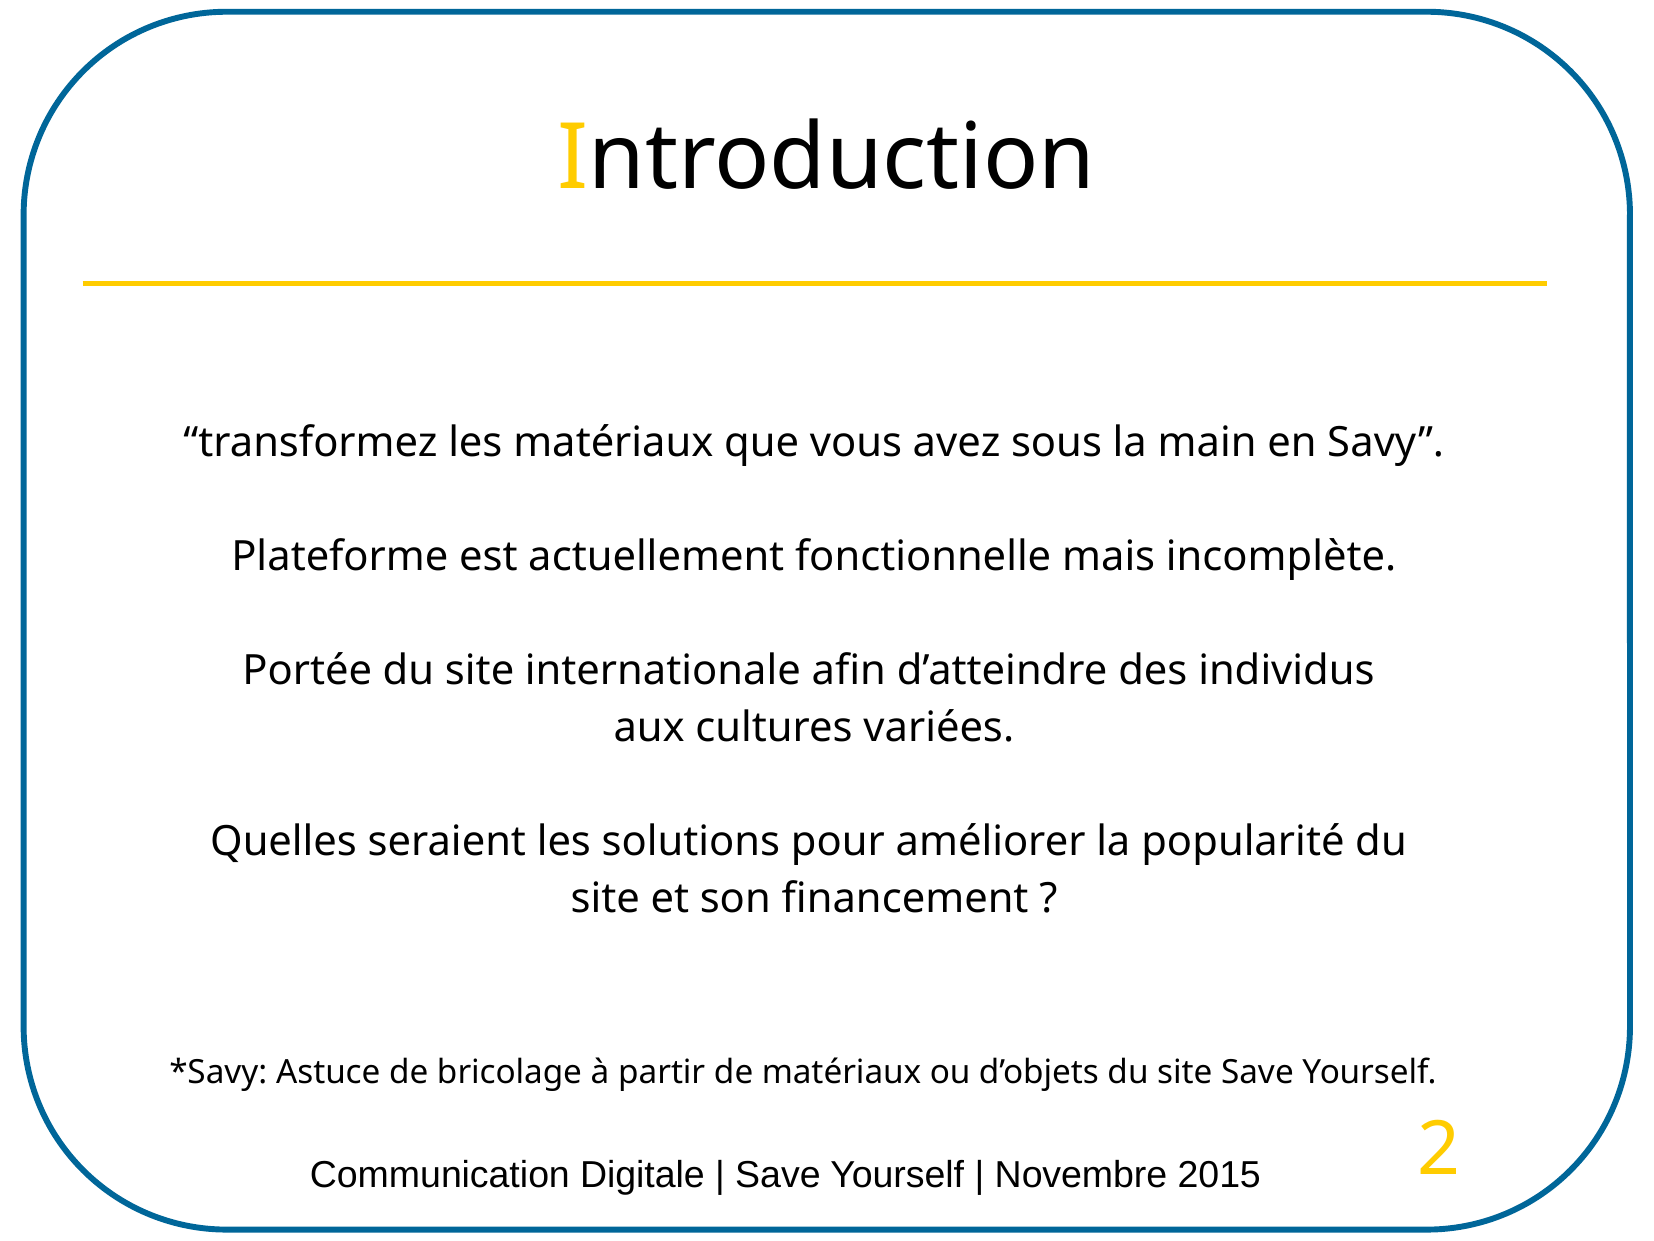

# Introduction
“transformez les matériaux que vous avez sous la main en Savy”.
Plateforme est actuellement fonctionnelle mais incomplète.
Portée du site internationale afin d’atteindre des individus
aux cultures variées.
Quelles seraient les solutions pour améliorer la popularité du
site et son financement ?
*Savy: Astuce de bricolage à partir de matériaux ou d’objets du site Save Yourself.
2
Communication Digitale | Save Yourself | Novembre 2015